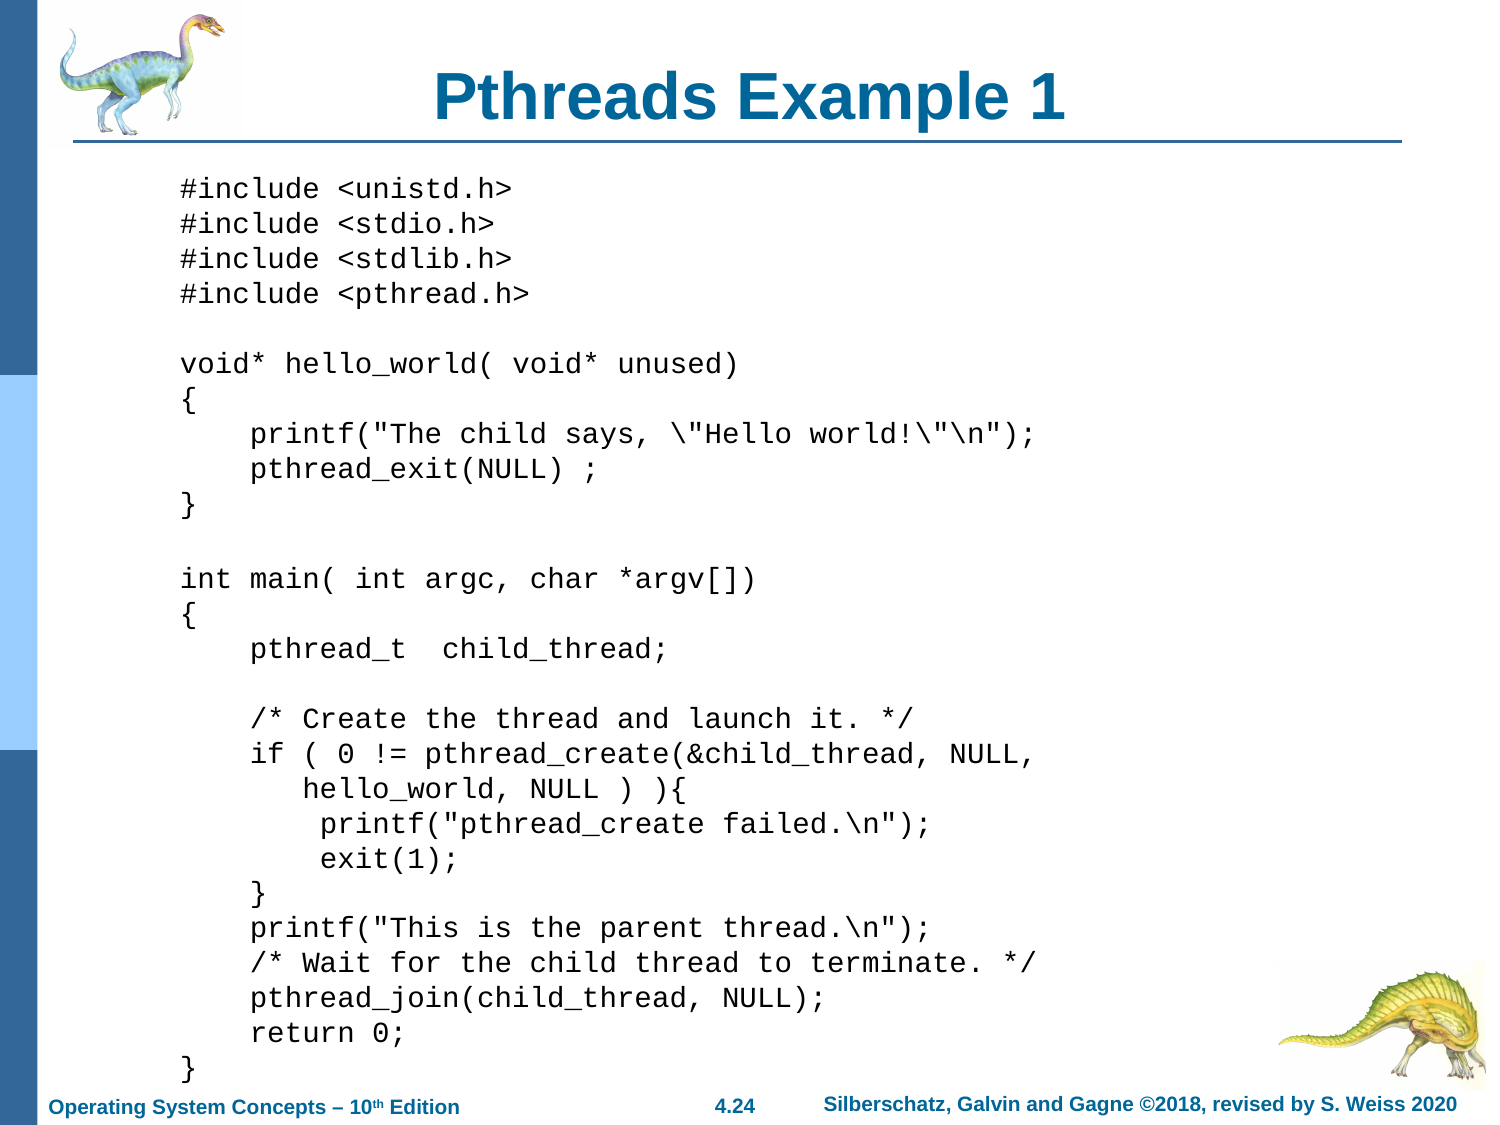

# Pthreads Example 1
#include <unistd.h>
#include <stdio.h>
#include <stdlib.h>
#include <pthread.h>
void* hello_world( void* unused)
{
 printf("The child says, \"Hello world!\"\n");
 pthread_exit(NULL) ;
}
int main( int argc, char *argv[])
{
 pthread_t child_thread;
 /* Create the thread and launch it. */
 if ( 0 != pthread_create(&child_thread, NULL,
 hello_world, NULL ) ){
 printf("pthread_create failed.\n");
 exit(1);
 }
 printf("This is the parent thread.\n");
 /* Wait for the child thread to terminate. */
 pthread_join(child_thread, NULL);
 return 0;
}